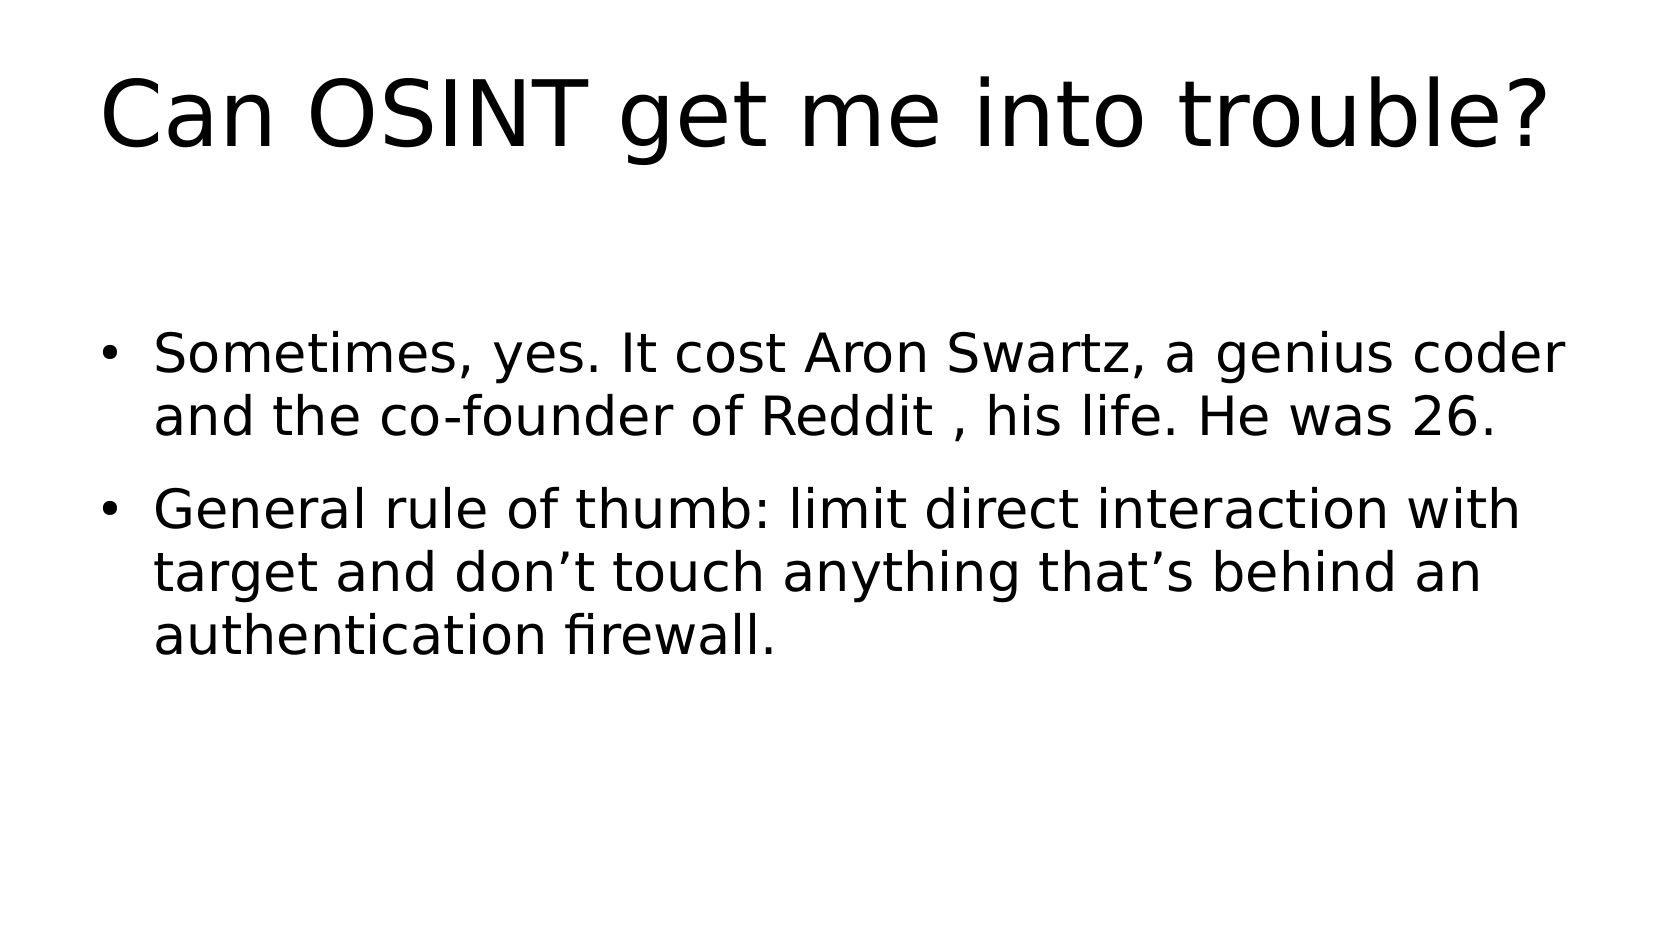

# Can OSINT get me into trouble?
Sometimes, yes. It cost Aron Swartz, a genius coder and the co-founder of Reddit , his life. He was 26.
General rule of thumb: limit direct interaction with target and don’t touch anything that’s behind an authentication firewall.